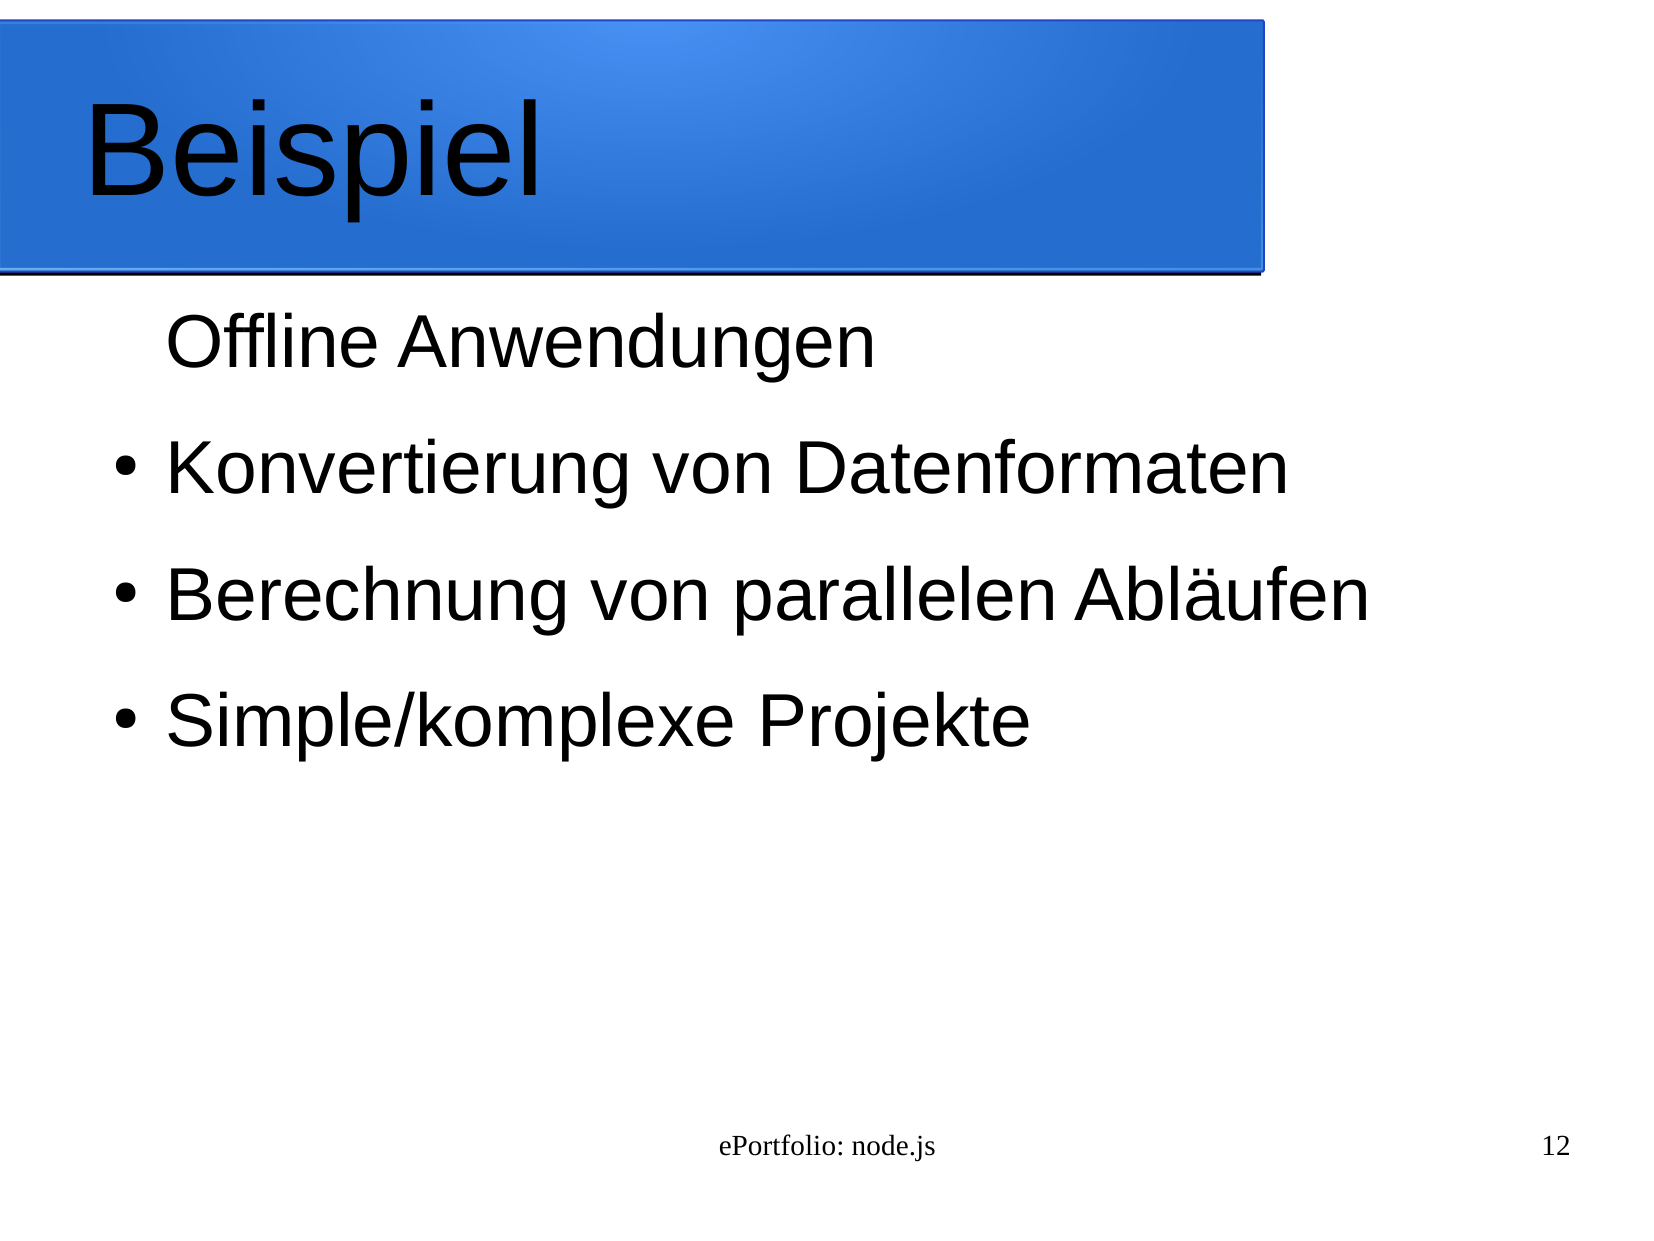

# Beispiel
Offline Anwendungen
Konvertierung von Datenformaten
Berechnung von parallelen Abläufen
Simple/komplexe Projekte
ePortfolio: node.js
12